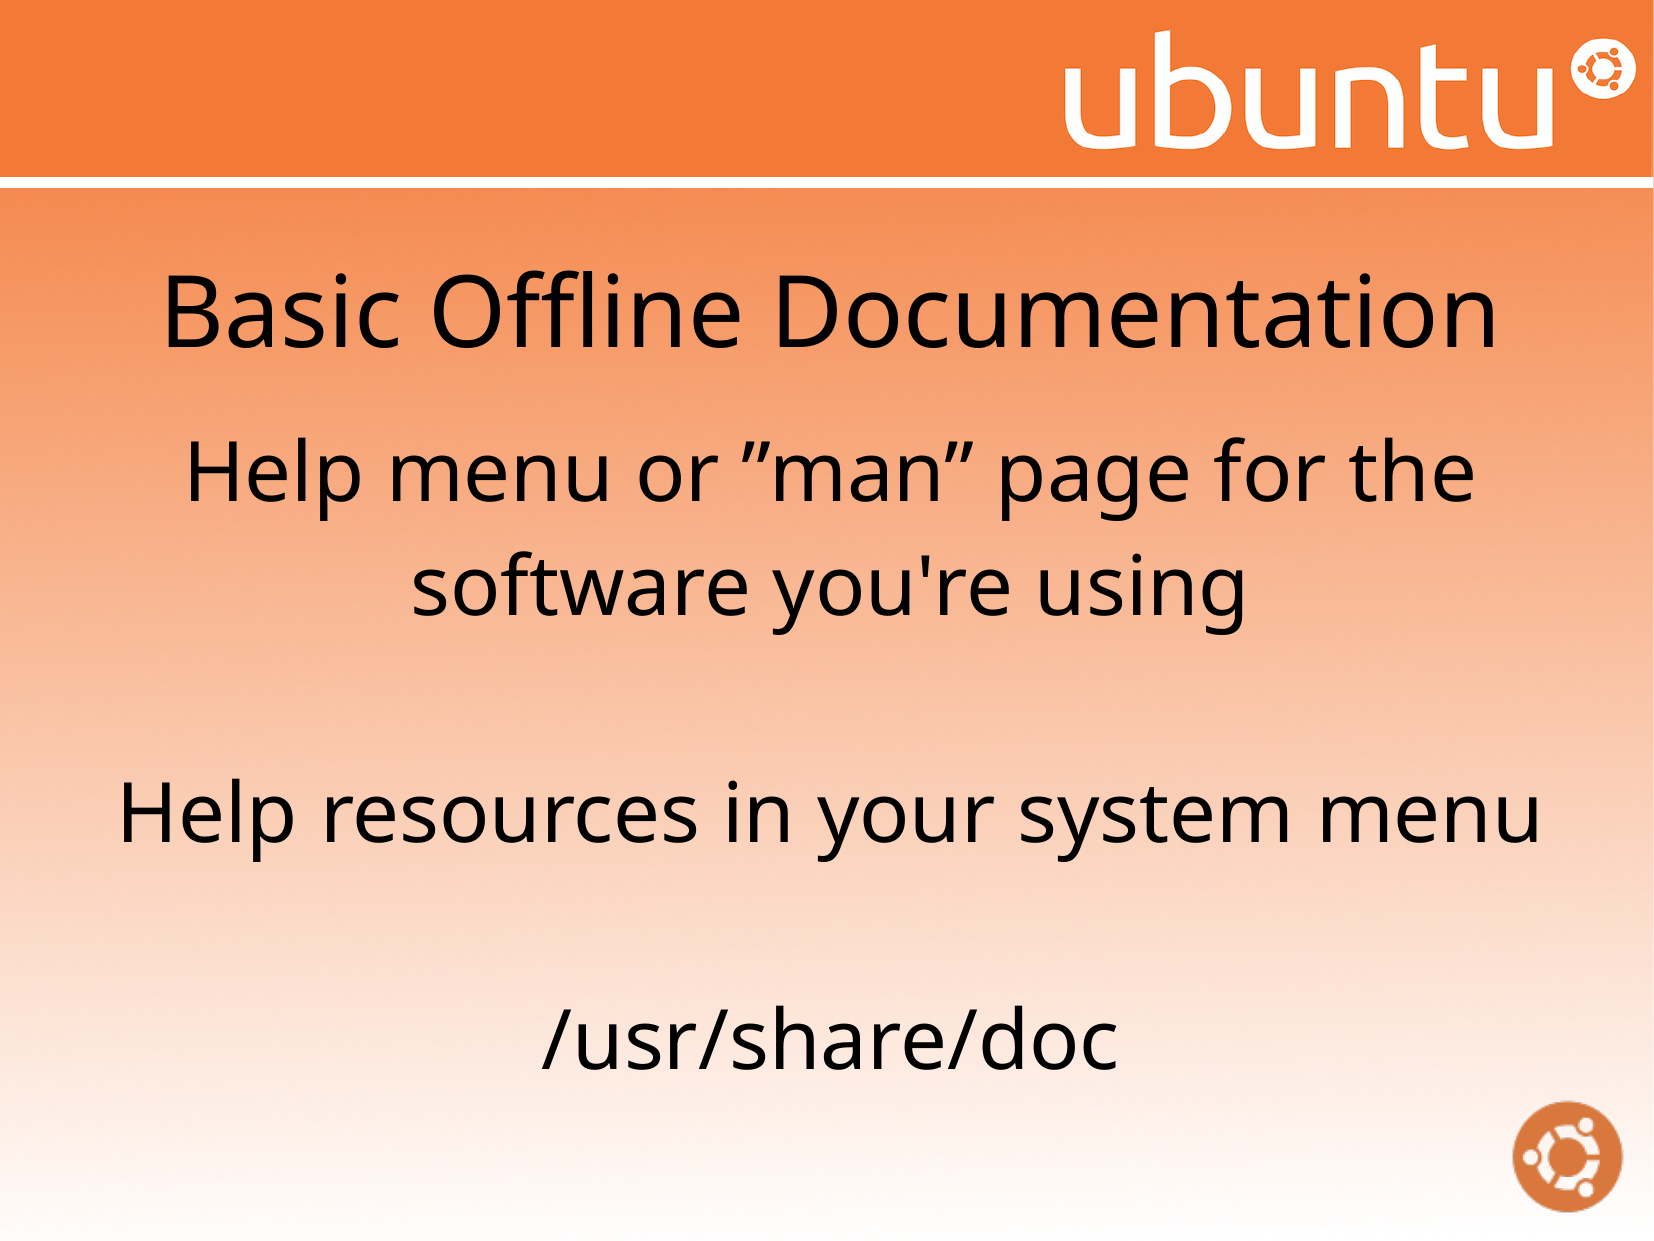

# Basic Offline Documentation
Help menu or ”man” page for the software you're using
Help resources in your system menu
/usr/share/doc